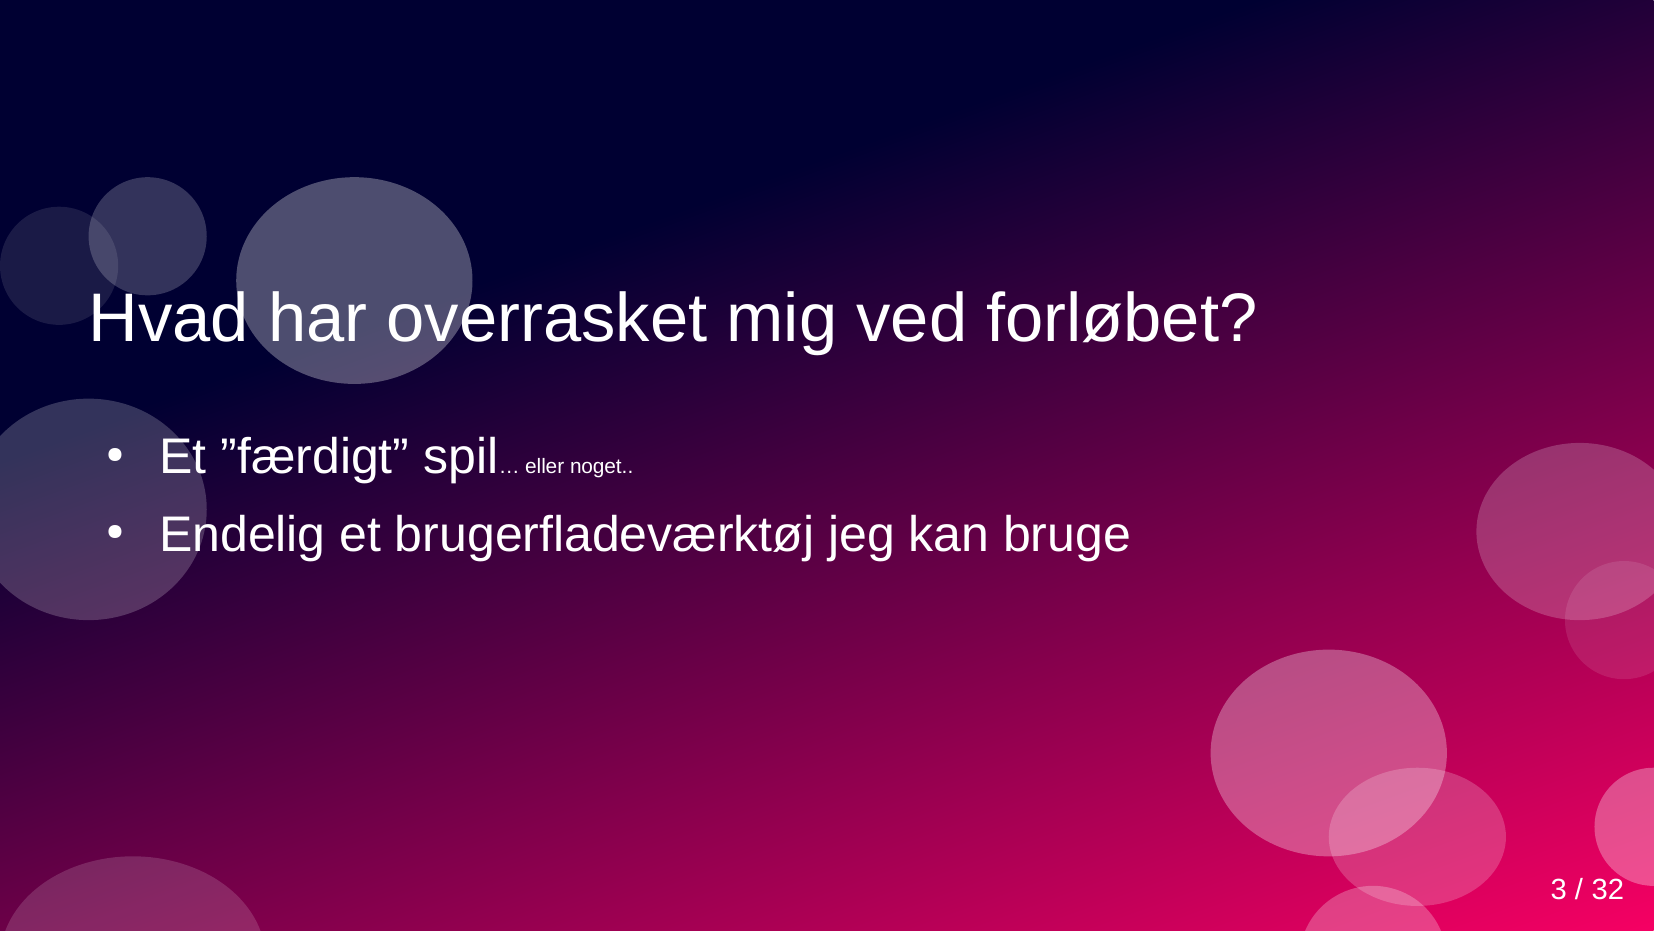

# Hvad har overrasket mig ved forløbet?
Et ”færdigt” spil… eller noget..
Endelig et brugerfladeværktøj jeg kan bruge
3